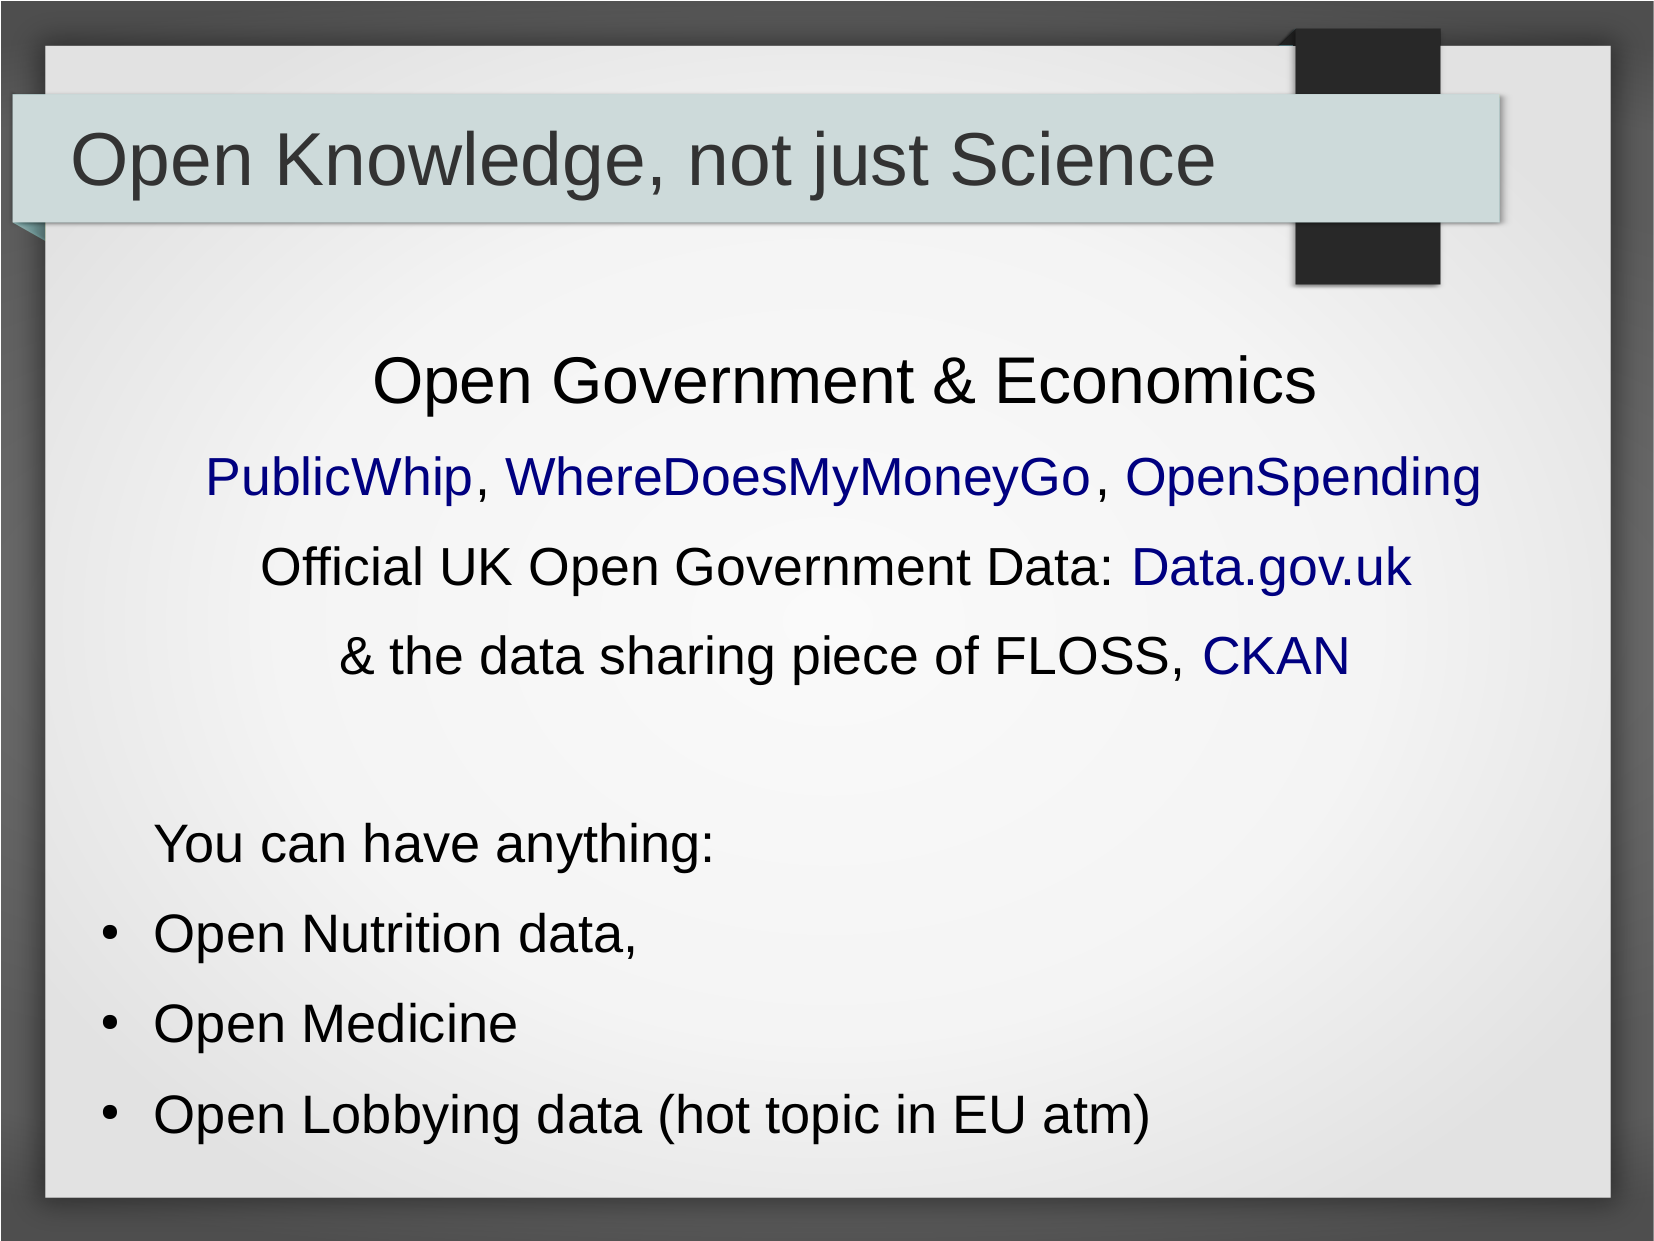

# Open Knowledge, not just Science
Open Government & Economics
PublicWhip, WhereDoesMyMoneyGo, OpenSpending
Official UK Open Government Data: Data.gov.uk
& the data sharing piece of FLOSS, CKAN
You can have anything:
Open Nutrition data,
Open Medicine
Open Lobbying data (hot topic in EU atm)